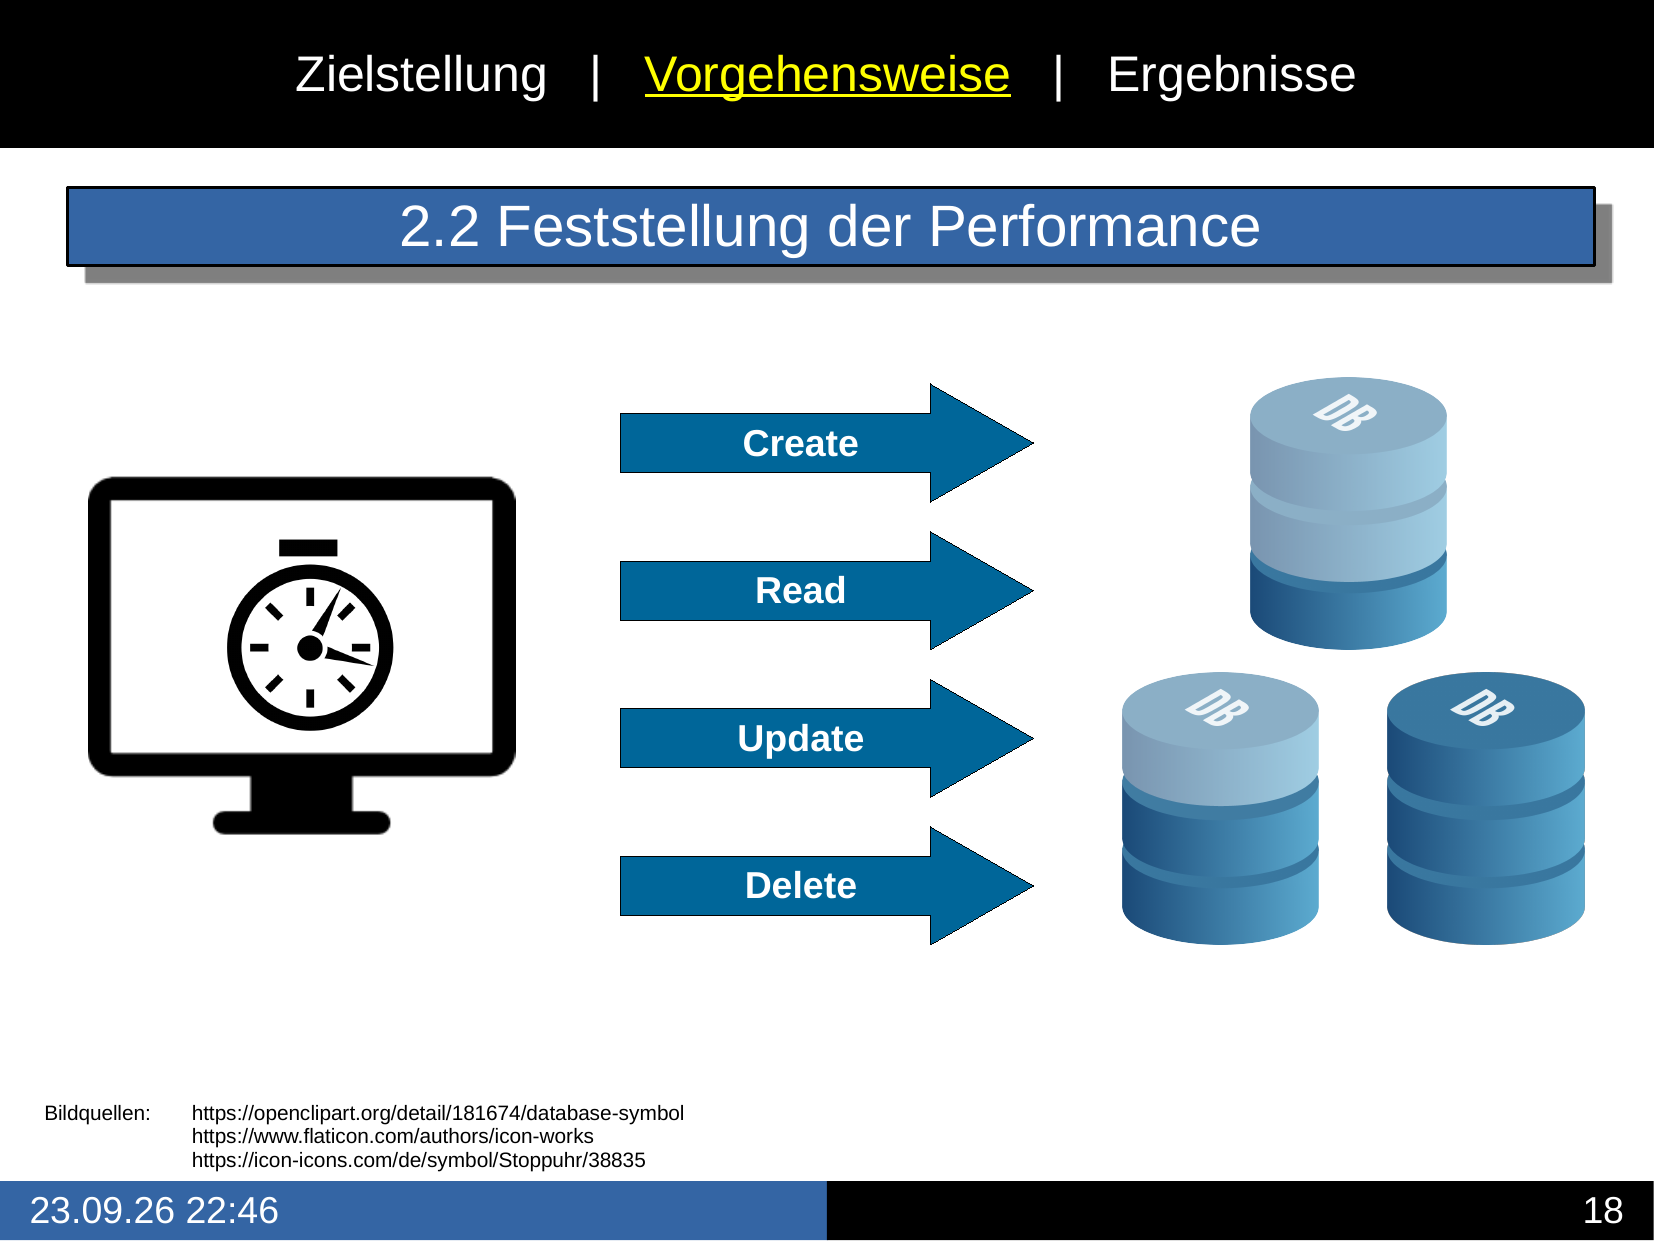

Zielstellung | Vorgehensweise | Ergebnisse
2.2 Feststellung der Performance
Create
#
Read
Update
Delete
Bildquellen: 	https://openclipart.org/detail/181674/database-symbol
		https://www.flaticon.com/authors/icon-works
		https://icon-icons.com/de/symbol/Stoppuhr/38835
18